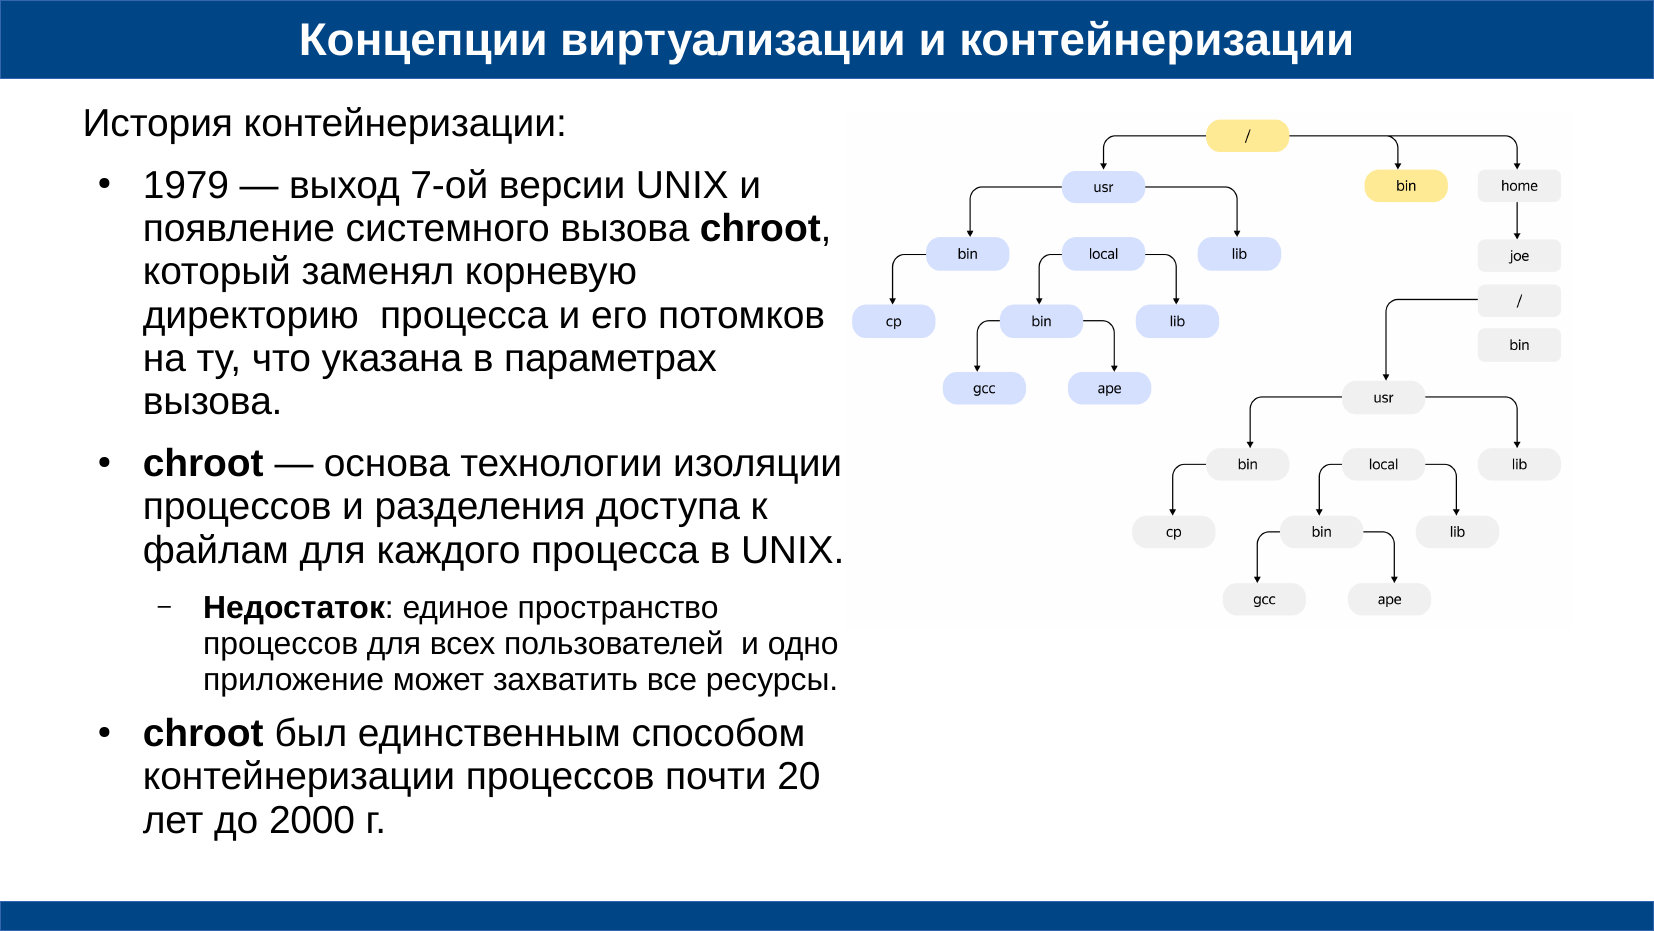

# Концепции виртуализации и контейнеризации
История контейнеризации:
1979 — выход 7-ой версии UNIX и появление системного вызова chroot, который заменял корневую директорию процесса и его потомков на ту, что указана в параметрах вызова.
chroot — основа технологии изоляции процессов и разделения доступа к файлам для каждого процесса в UNIX.
Недостаток: единое пространство процессов для всех пользователей и одно приложение может захватить все ресурсы.
chroot был единственным способом контейнеризации процессов почти 20 лет до 2000 г.